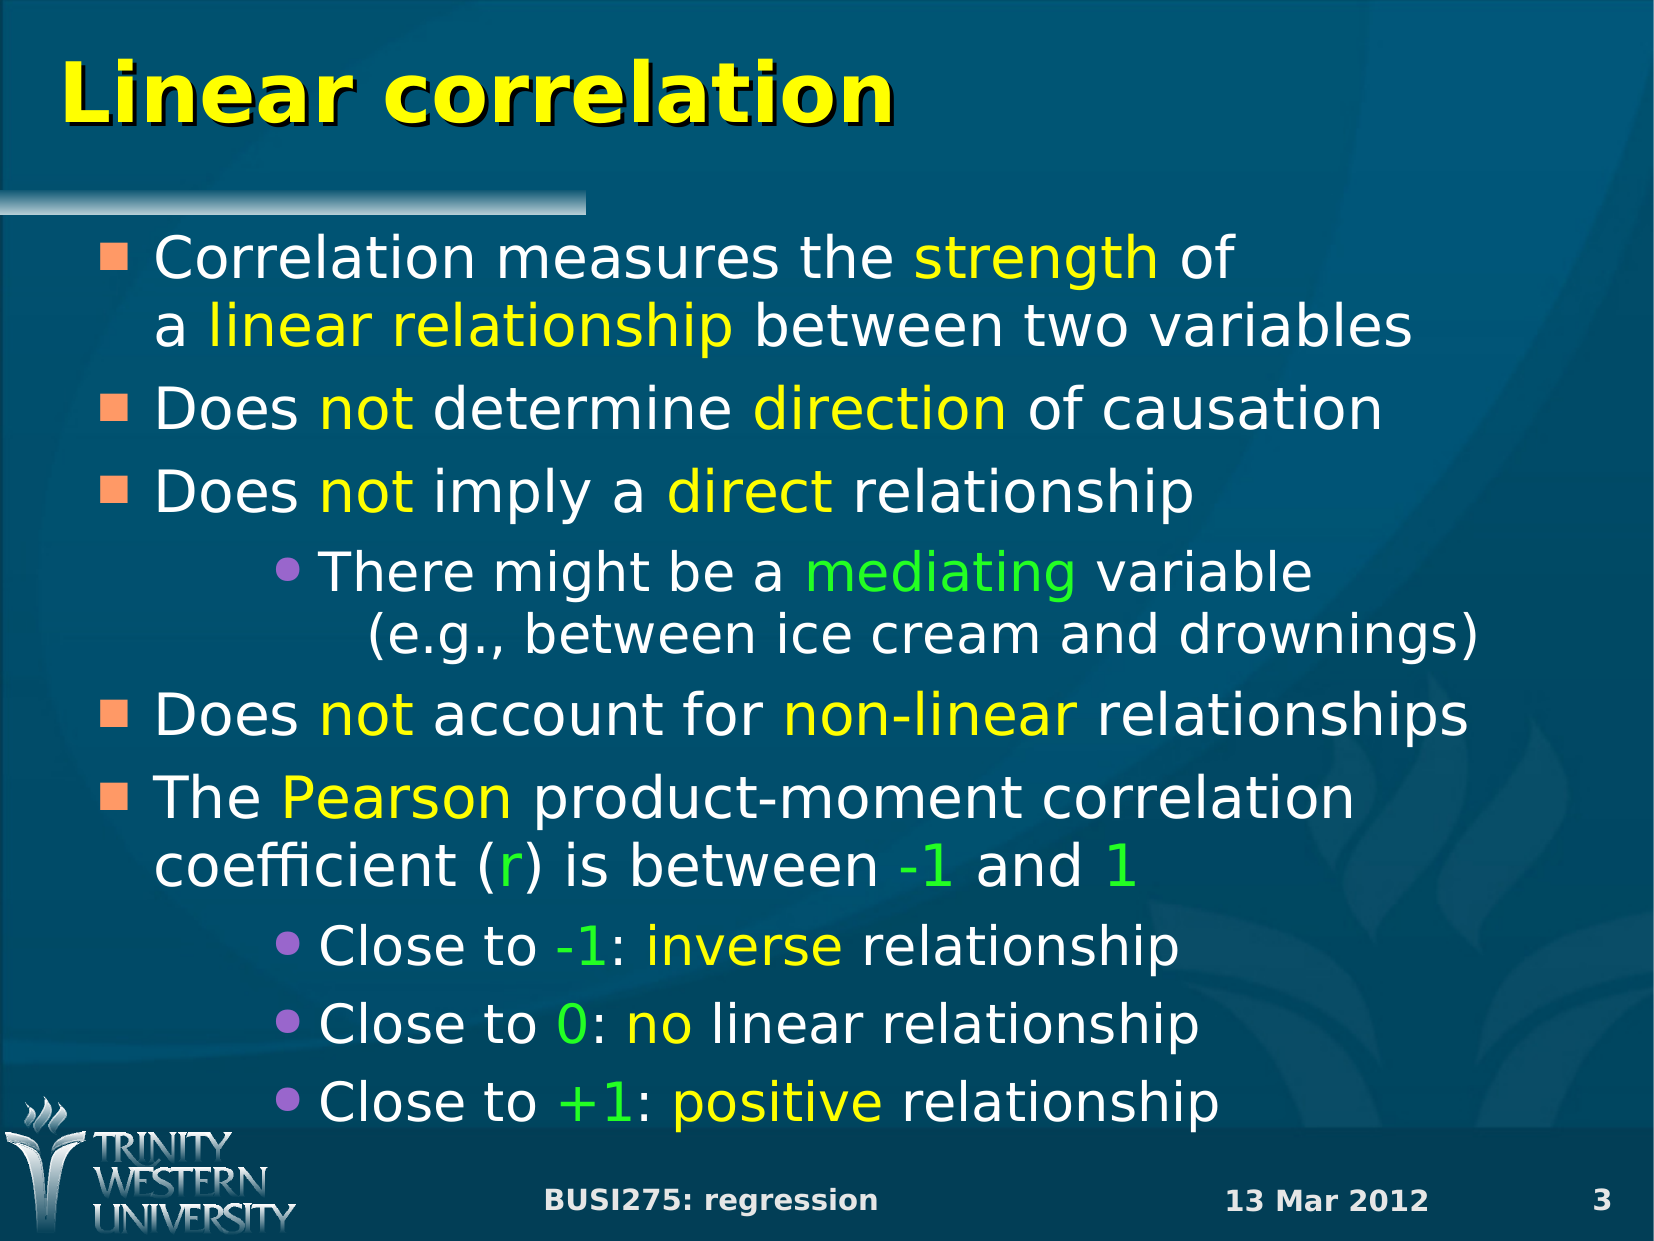

# Linear correlation
Correlation measures the strength of
a linear relationship between two variables
Does not determine direction of causation
Does not imply a direct relationship
There might be a mediating variable
(e.g., between ice cream and drownings)
Does not account for non-linear relationships
The Pearson product-moment correlation coefficient (r) is between -1 and 1
Close to -1: inverse relationship
Close to 0: no linear relationship
Close to +1: positive relationship
BUSI275: regression
13 Mar 2012
3